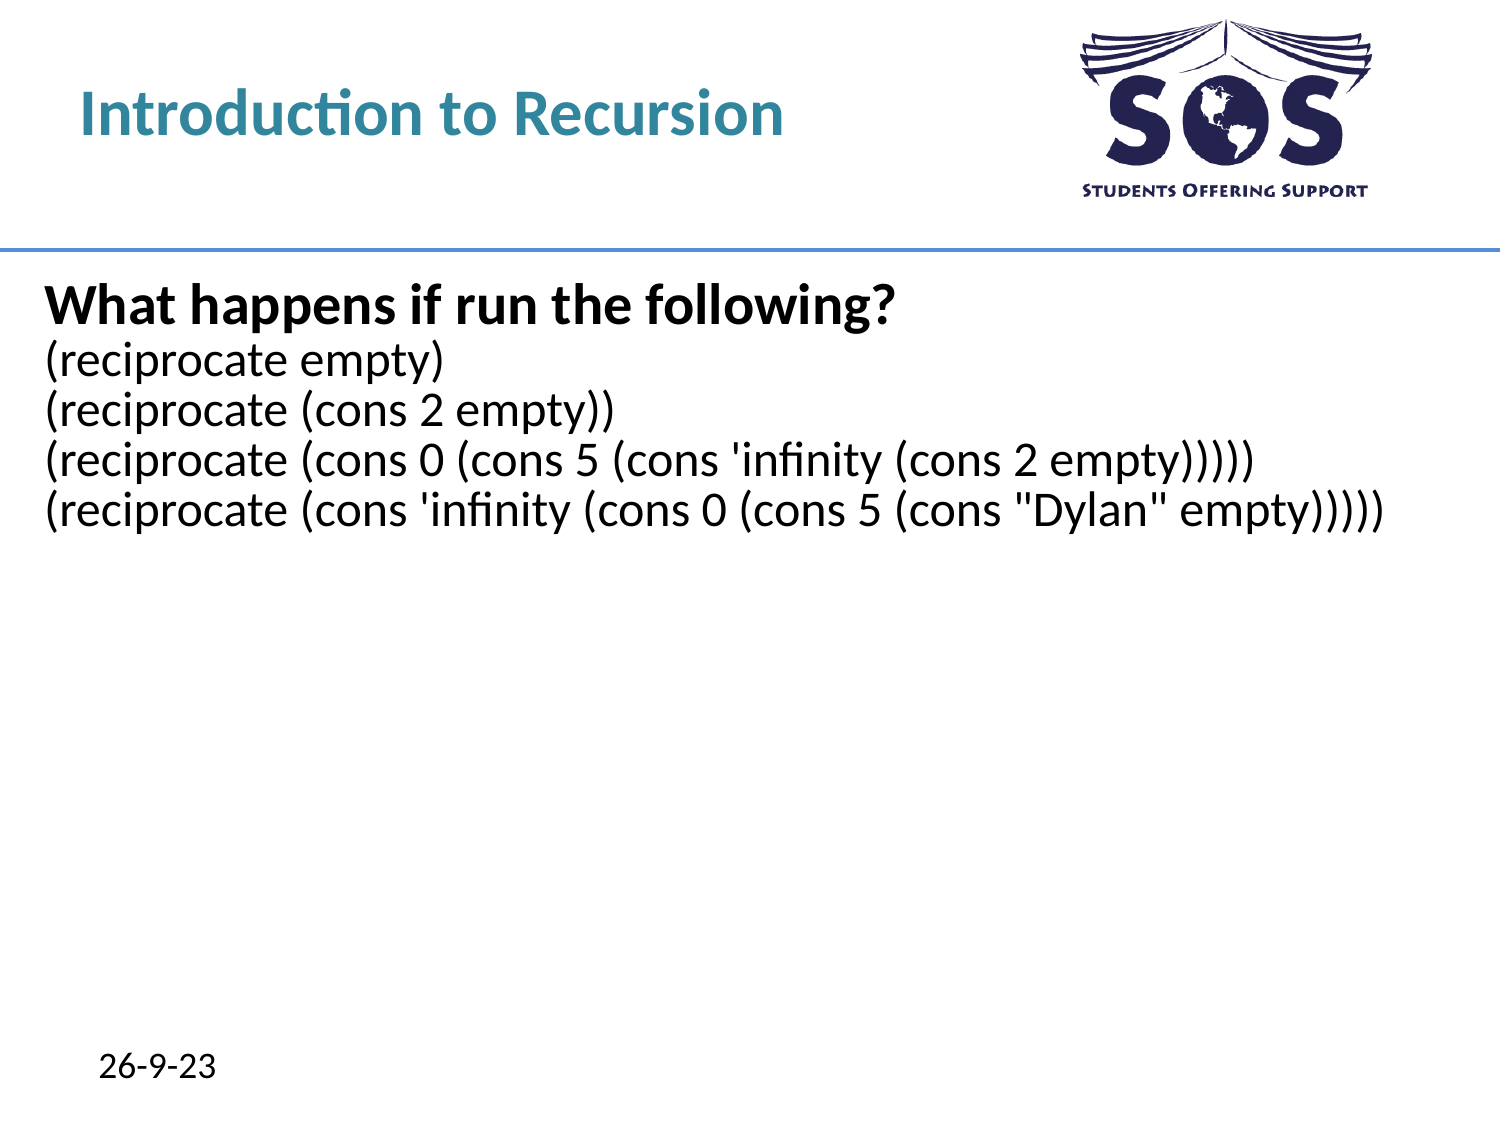

# Introduction to Recursion
What happens if run the following?
(reciprocate empty)
(reciprocate (cons 2 empty))
(reciprocate (cons 0 (cons 5 (cons 'infinity (cons 2 empty)))))
(reciprocate (cons 'infinity (cons 0 (cons 5 (cons "Dylan" empty)))))